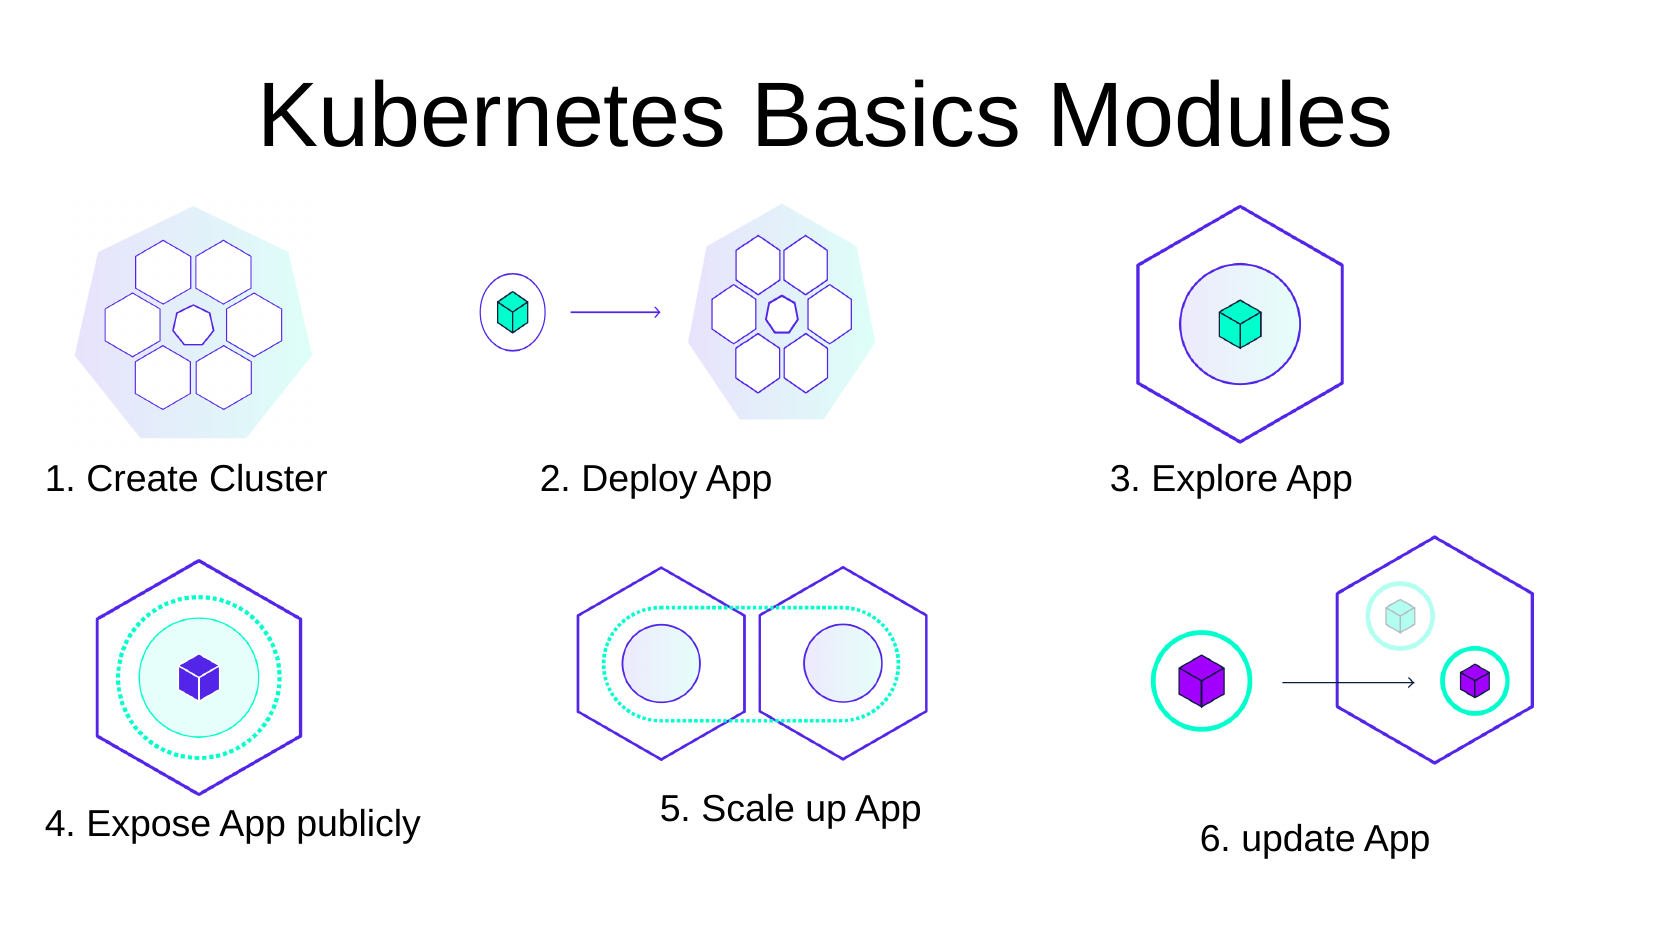

# Kubernetes Basics Modules
1. Create Cluster
3. Explore App
2. Deploy App
5. Scale up App
4. Expose App publicly
6. update App